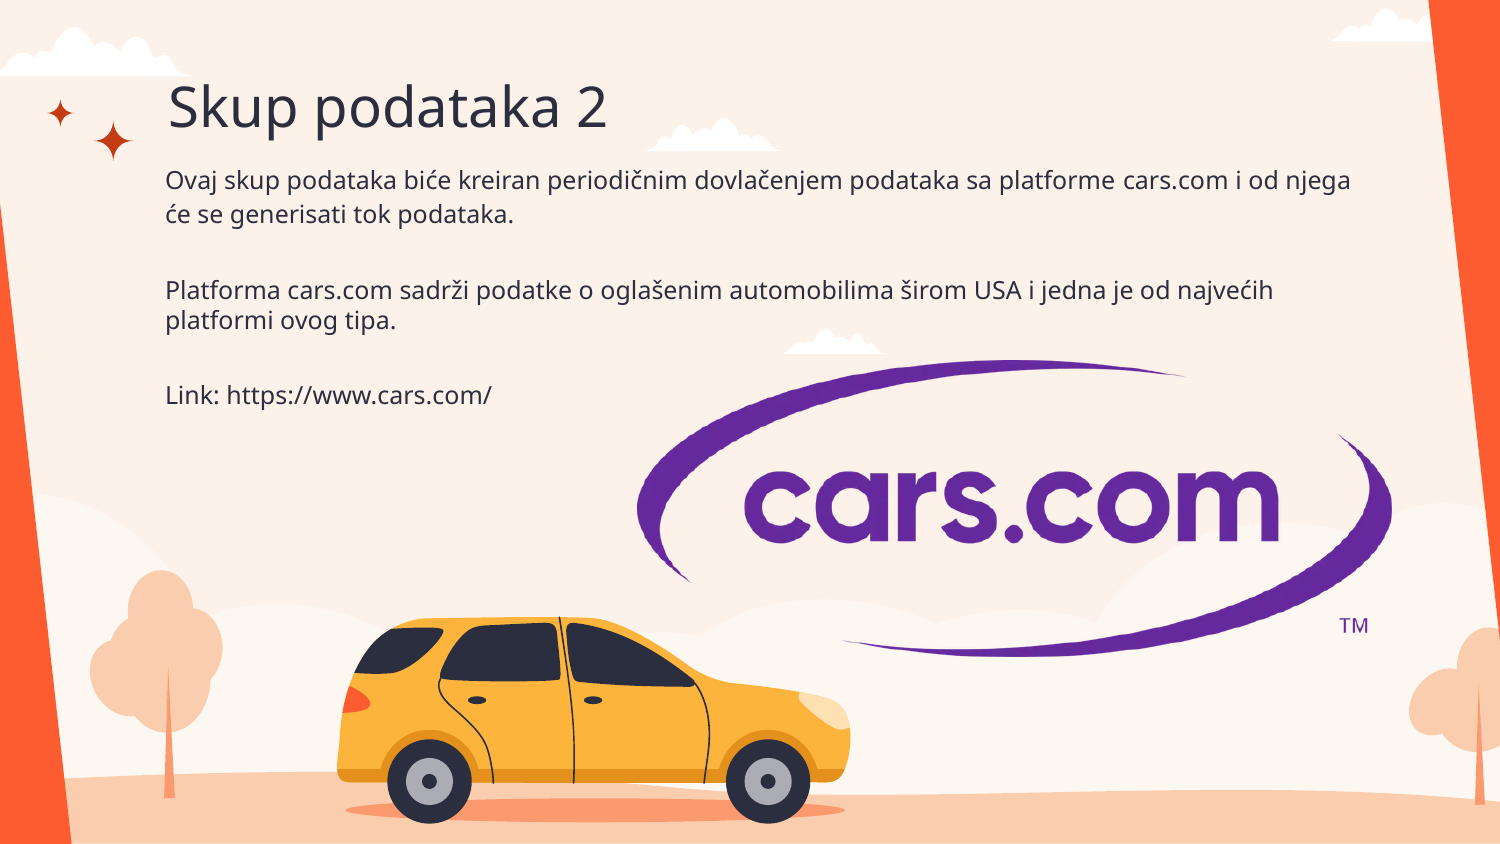

# Skup podataka 2
Ovaj skup podataka biće kreiran periodičnim dovlačenjem podataka sa platforme cars.com i od njega će se generisati tok podataka.
Platforma cars.com sadrži podatke o oglašenim automobilima širom USA i jedna je od najvećih platformi ovog tipa.
Link: https://www.cars.com/